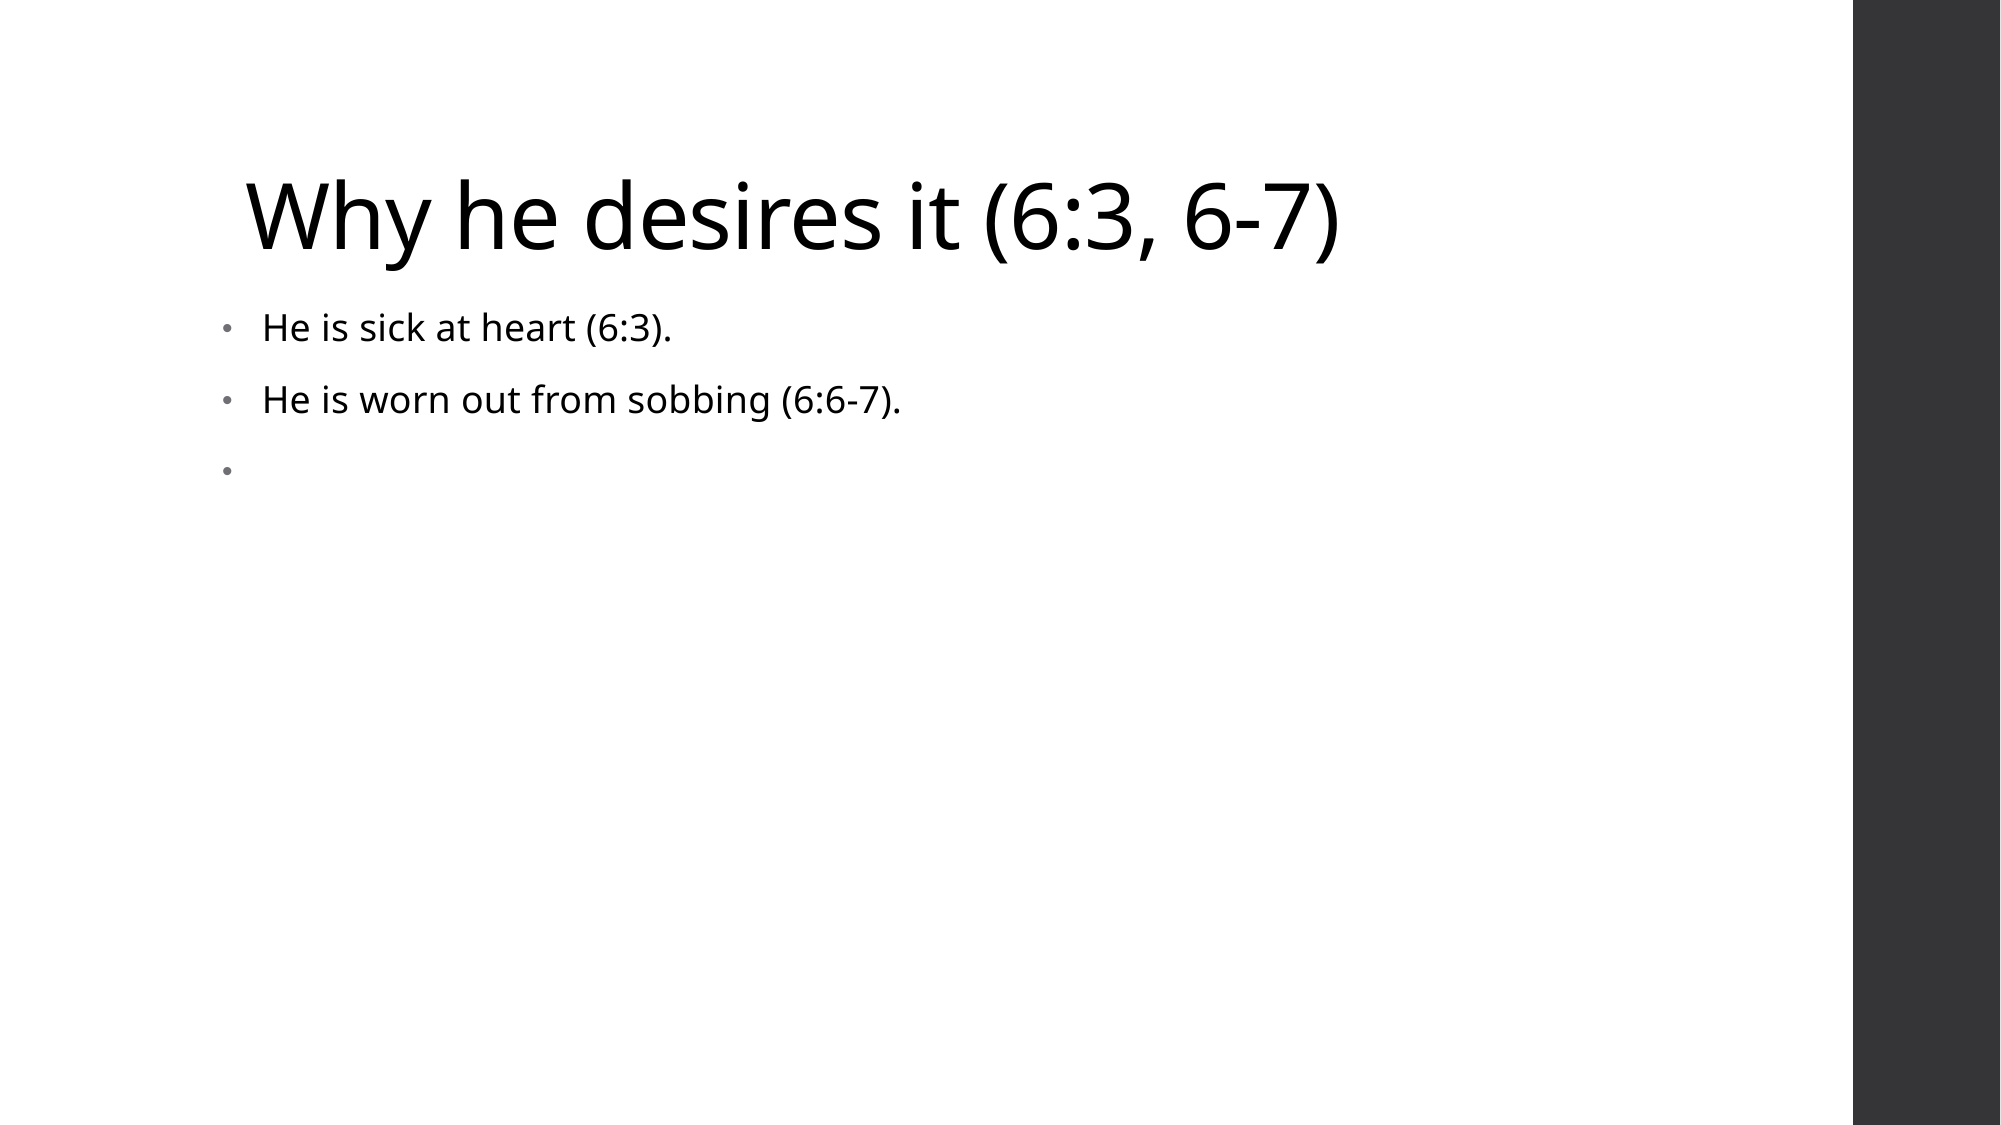

# Why he desires it (6:3, 6-7)
 He is sick at heart (6:3).
 He is worn out from sobbing (6:6-7).